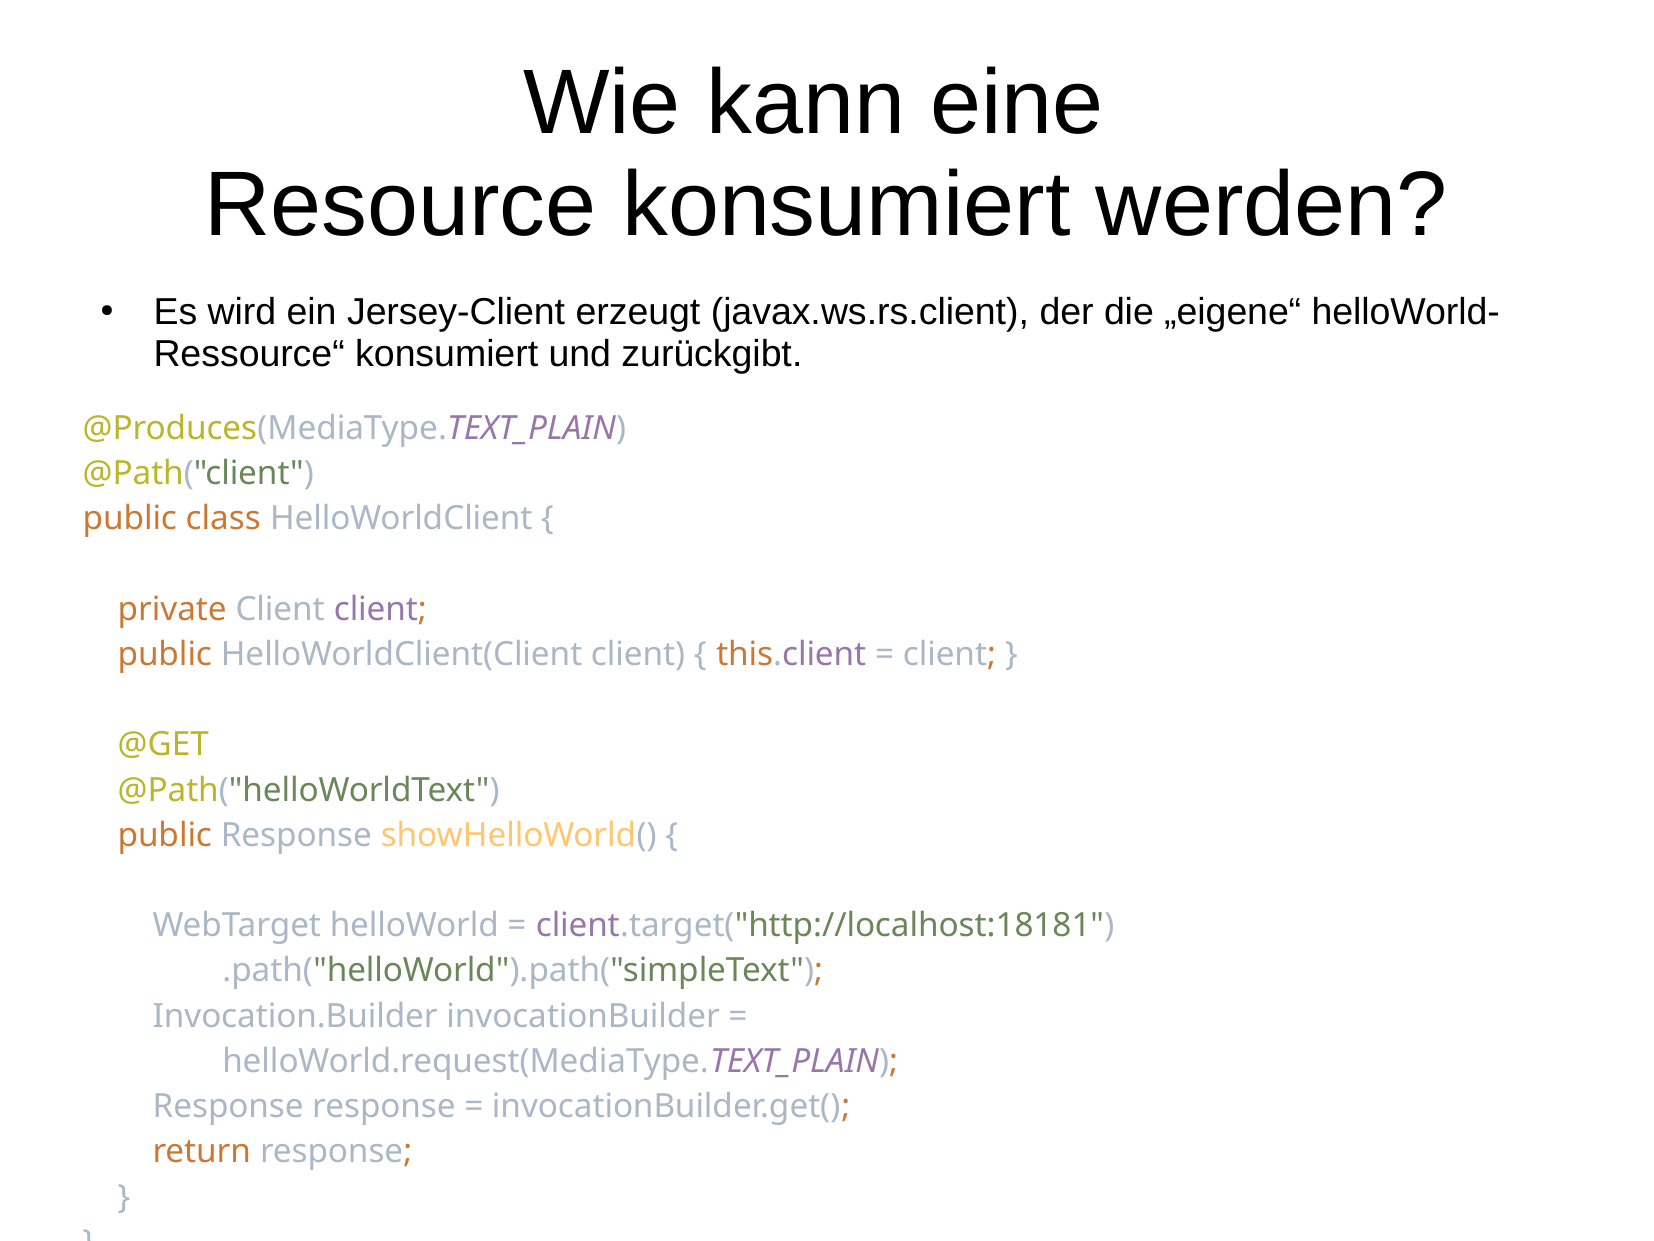

# Wie kann eine Resource konsumiert werden?
Es wird ein Jersey-Client erzeugt (javax.ws.rs.client), der die „eigene“ helloWorld-Ressource“ konsumiert und zurückgibt.
@Produces(MediaType.TEXT_PLAIN)
@Path("client")
public class HelloWorldClient {
 private Client client;
 public HelloWorldClient(Client client) { this.client = client; }
 @GET
 @Path("helloWorldText")
 public Response showHelloWorld() {
 WebTarget helloWorld = client.target("http://localhost:18181")
 .path("helloWorld").path("simpleText");
 Invocation.Builder invocationBuilder =
 helloWorld.request(MediaType.TEXT_PLAIN);
 Response response = invocationBuilder.get();
 return response;
 }
}